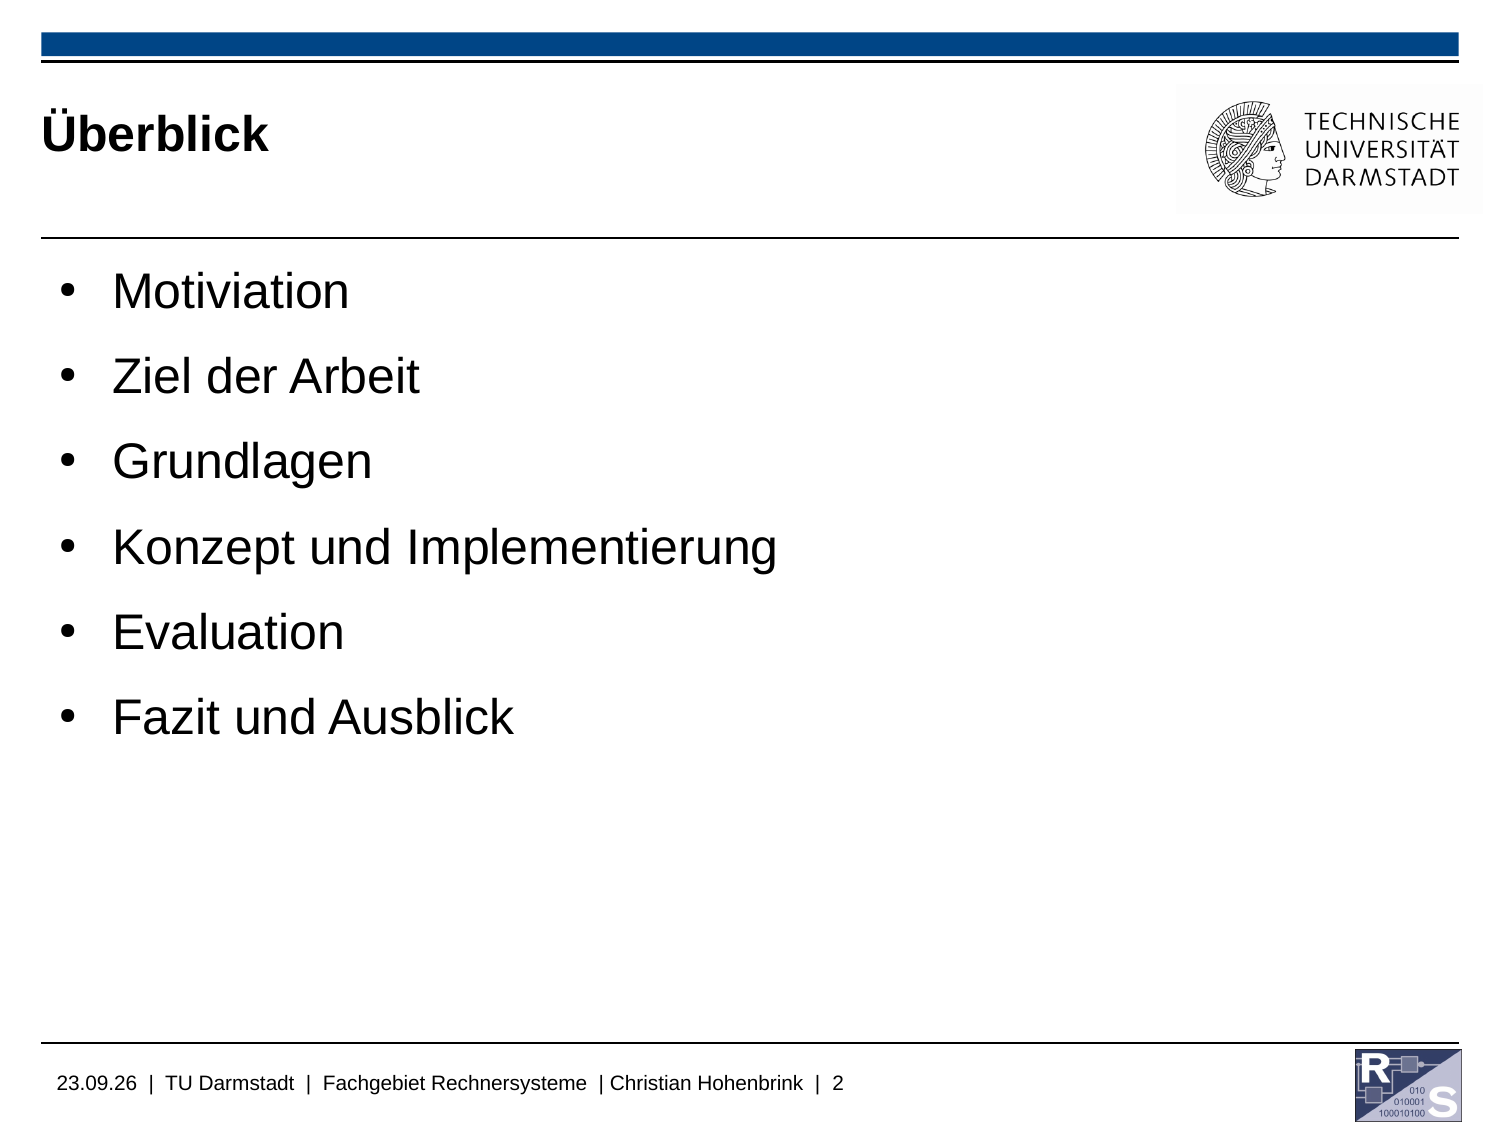

# Überblick
Motiviation
Ziel der Arbeit
Grundlagen
Konzept und Implementierung
Evaluation
Fazit und Ausblick